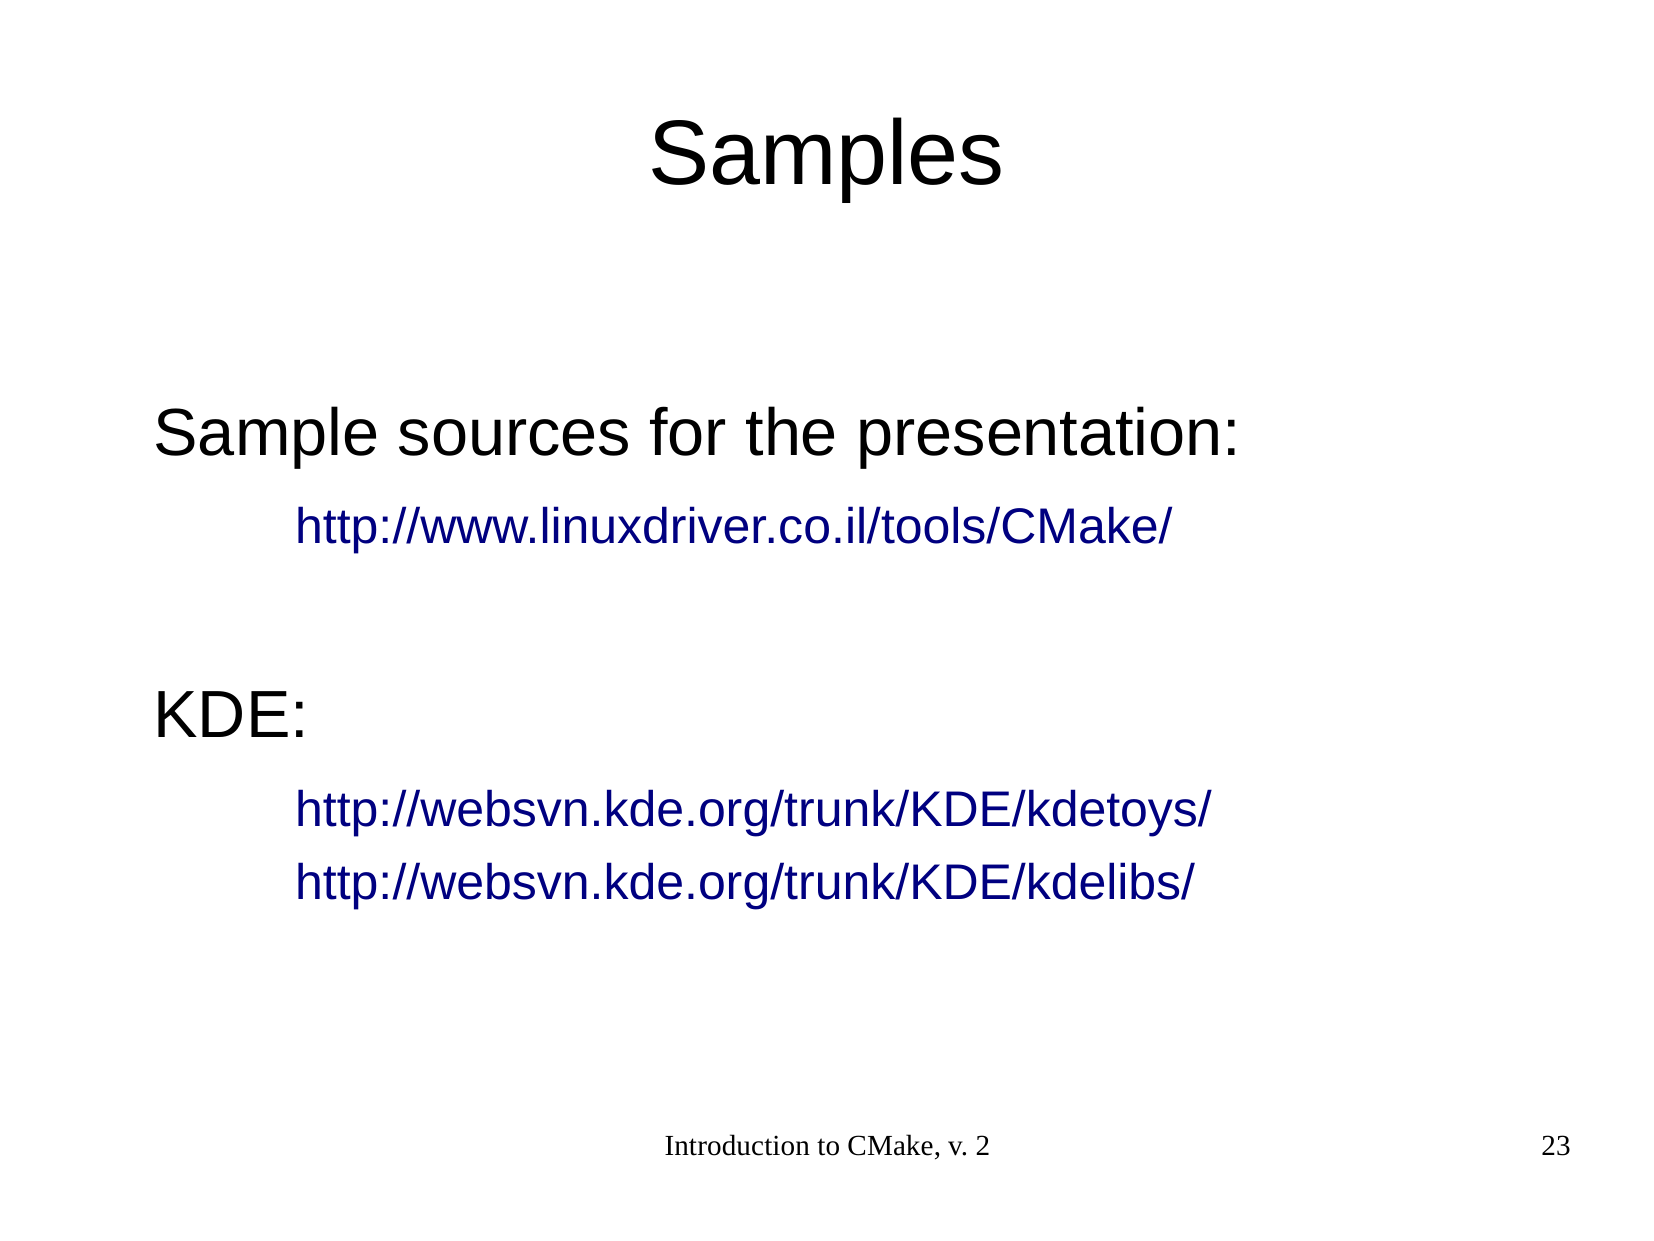

# Samples
Sample sources for the presentation:
http://www.linuxdriver.co.il/tools/CMake/
KDE:
http://websvn.kde.org/trunk/KDE/kdetoys/
http://websvn.kde.org/trunk/KDE/kdelibs/
Introduction to CMake, v. 2
23